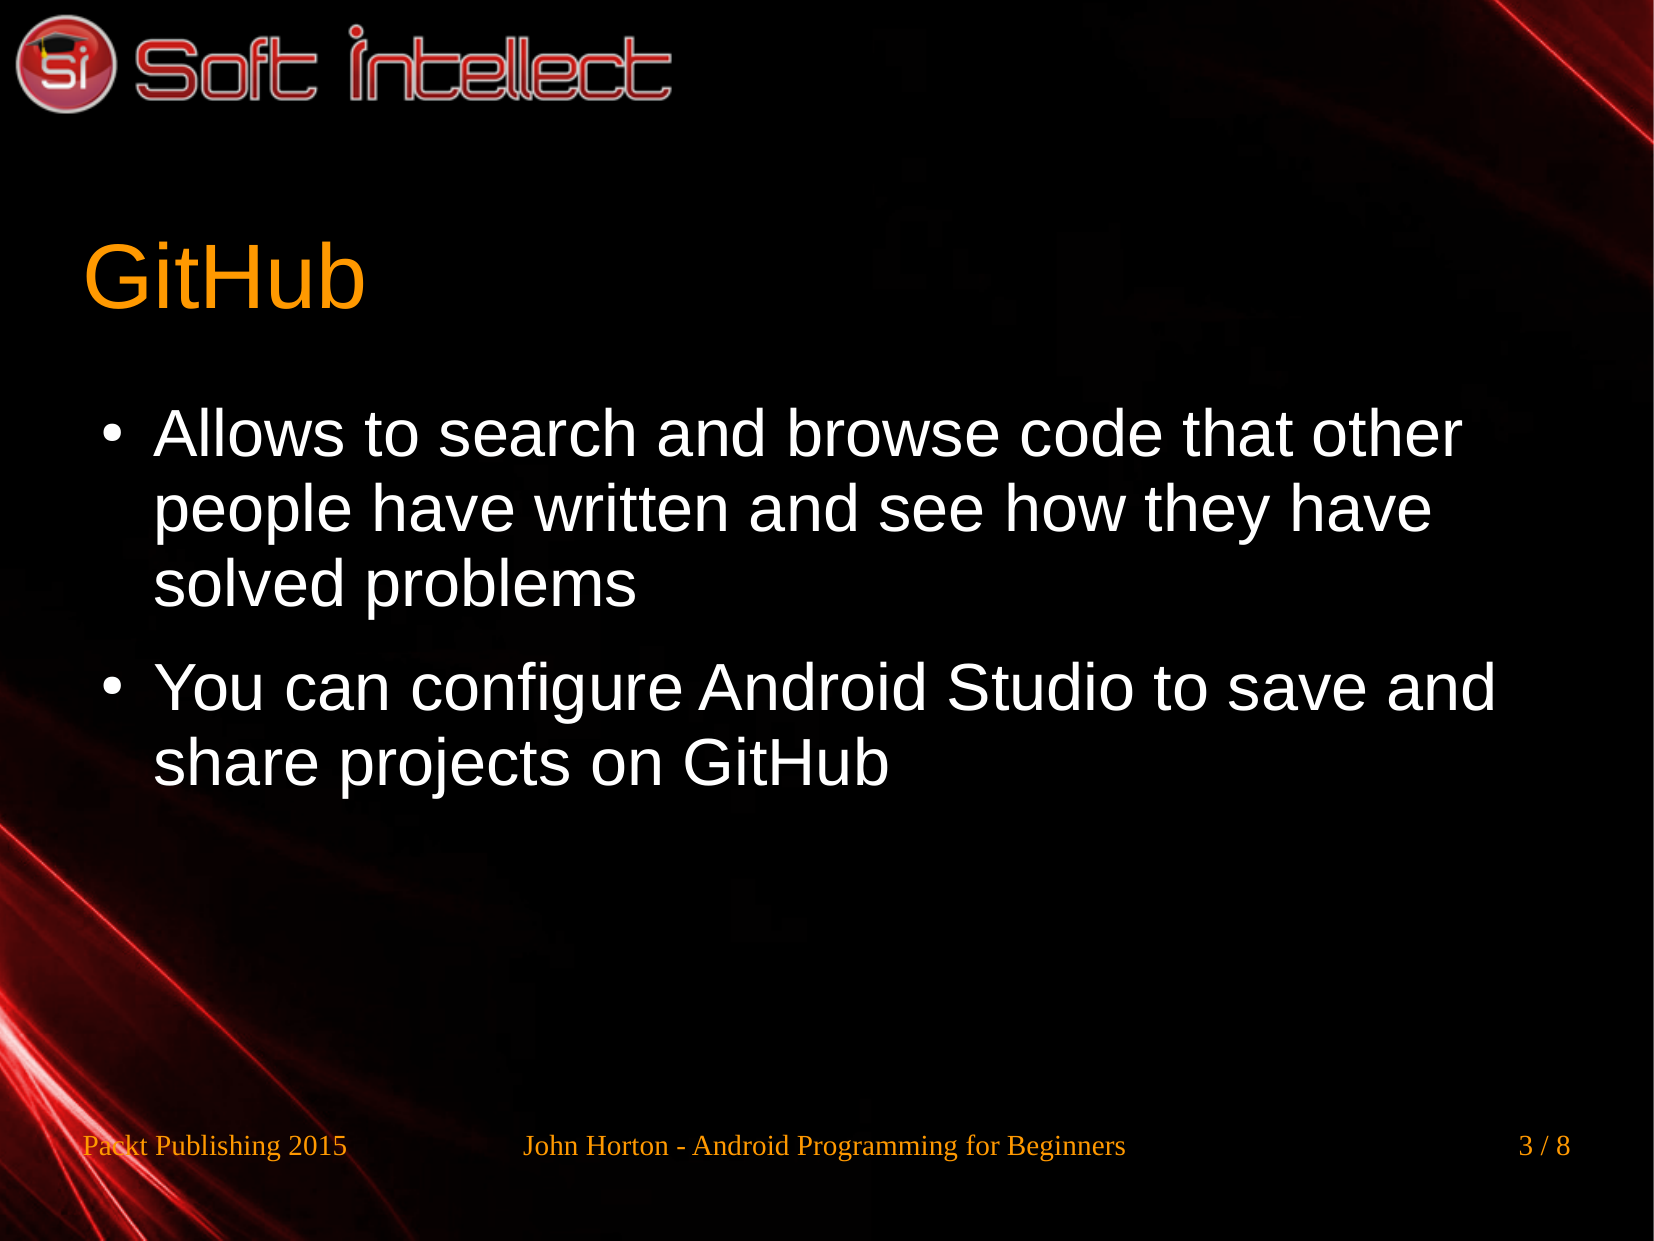

# GitHub
Allows to search and browse code that other people have written and see how they have solved problems
You can configure Android Studio to save and share projects on GitHub
Packt Publishing 2015
John Horton - Android Programming for Beginners
3